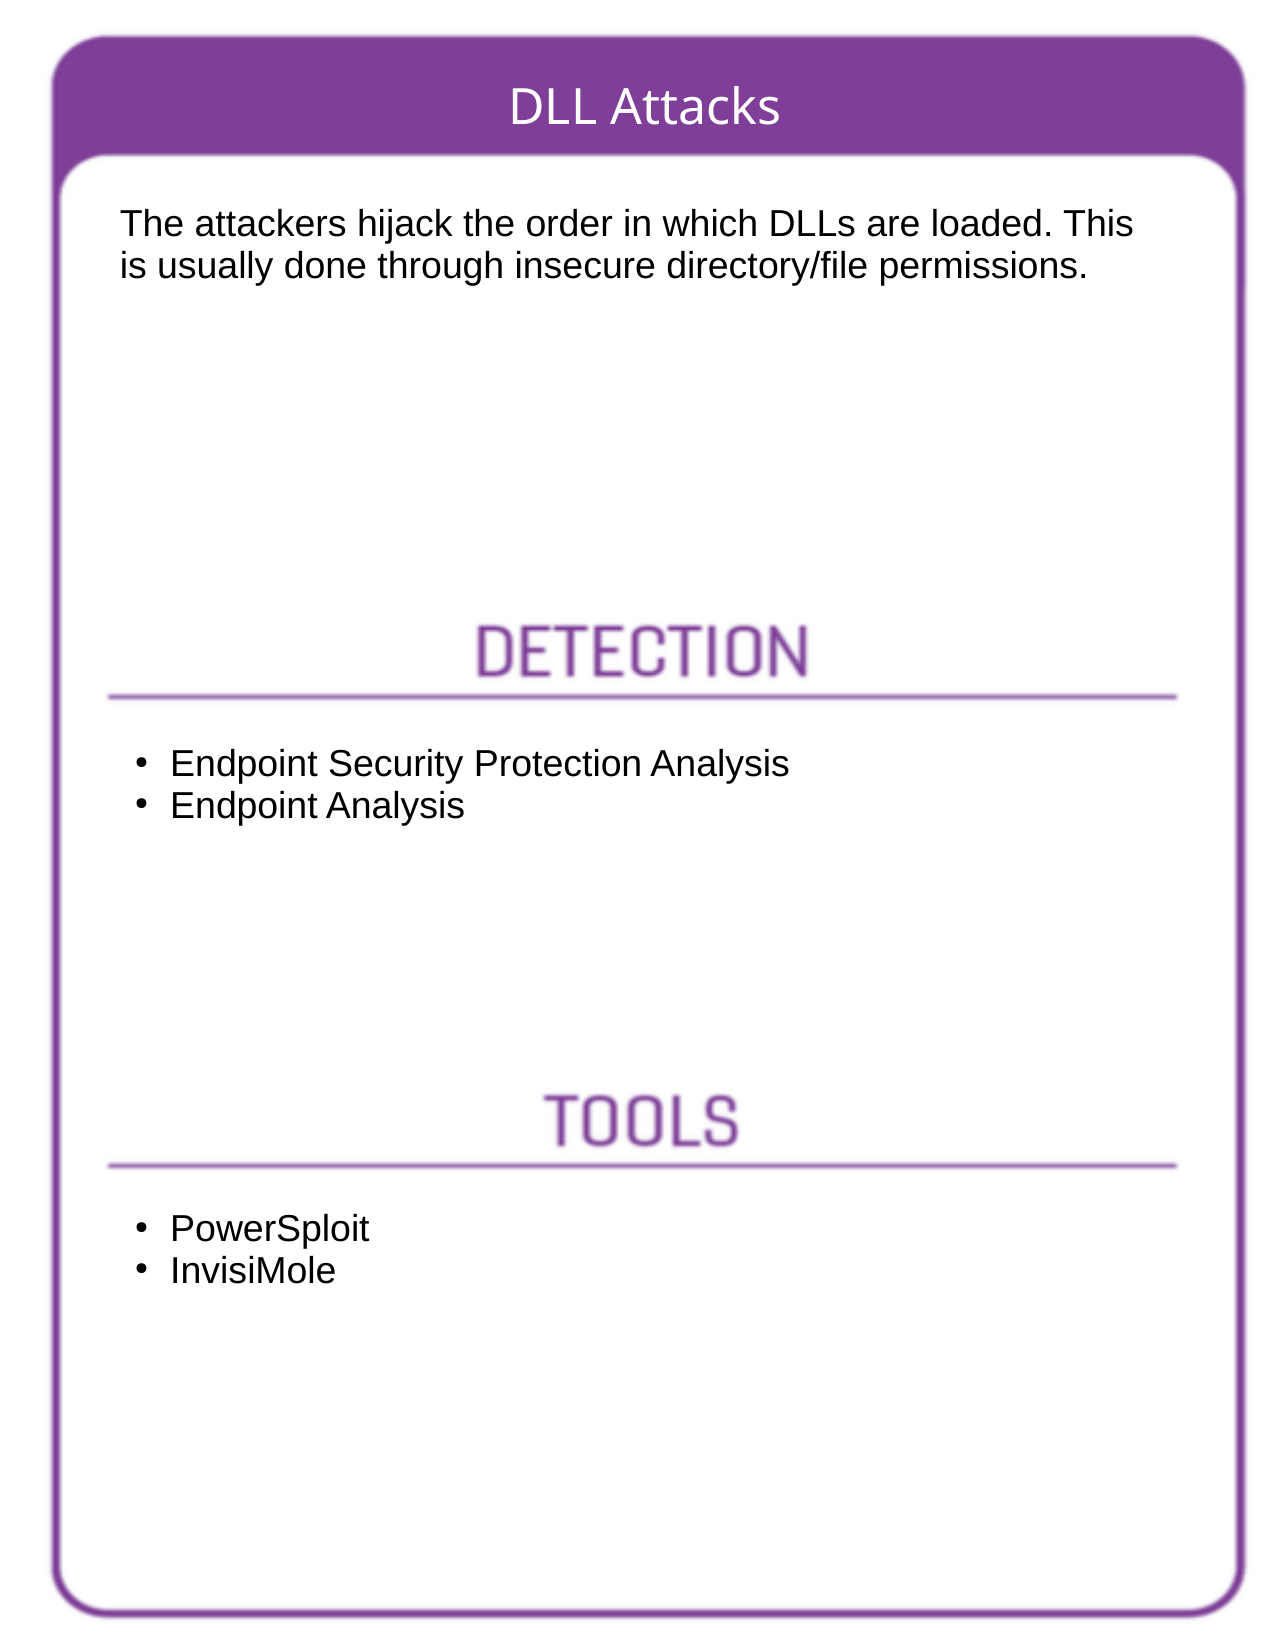

DLL Attacks
The attackers hijack the order in which DLLs are loaded. This is usually done through insecure directory/file permissions.
Endpoint Security Protection Analysis
Endpoint Analysis
PowerSploit
InvisiMole